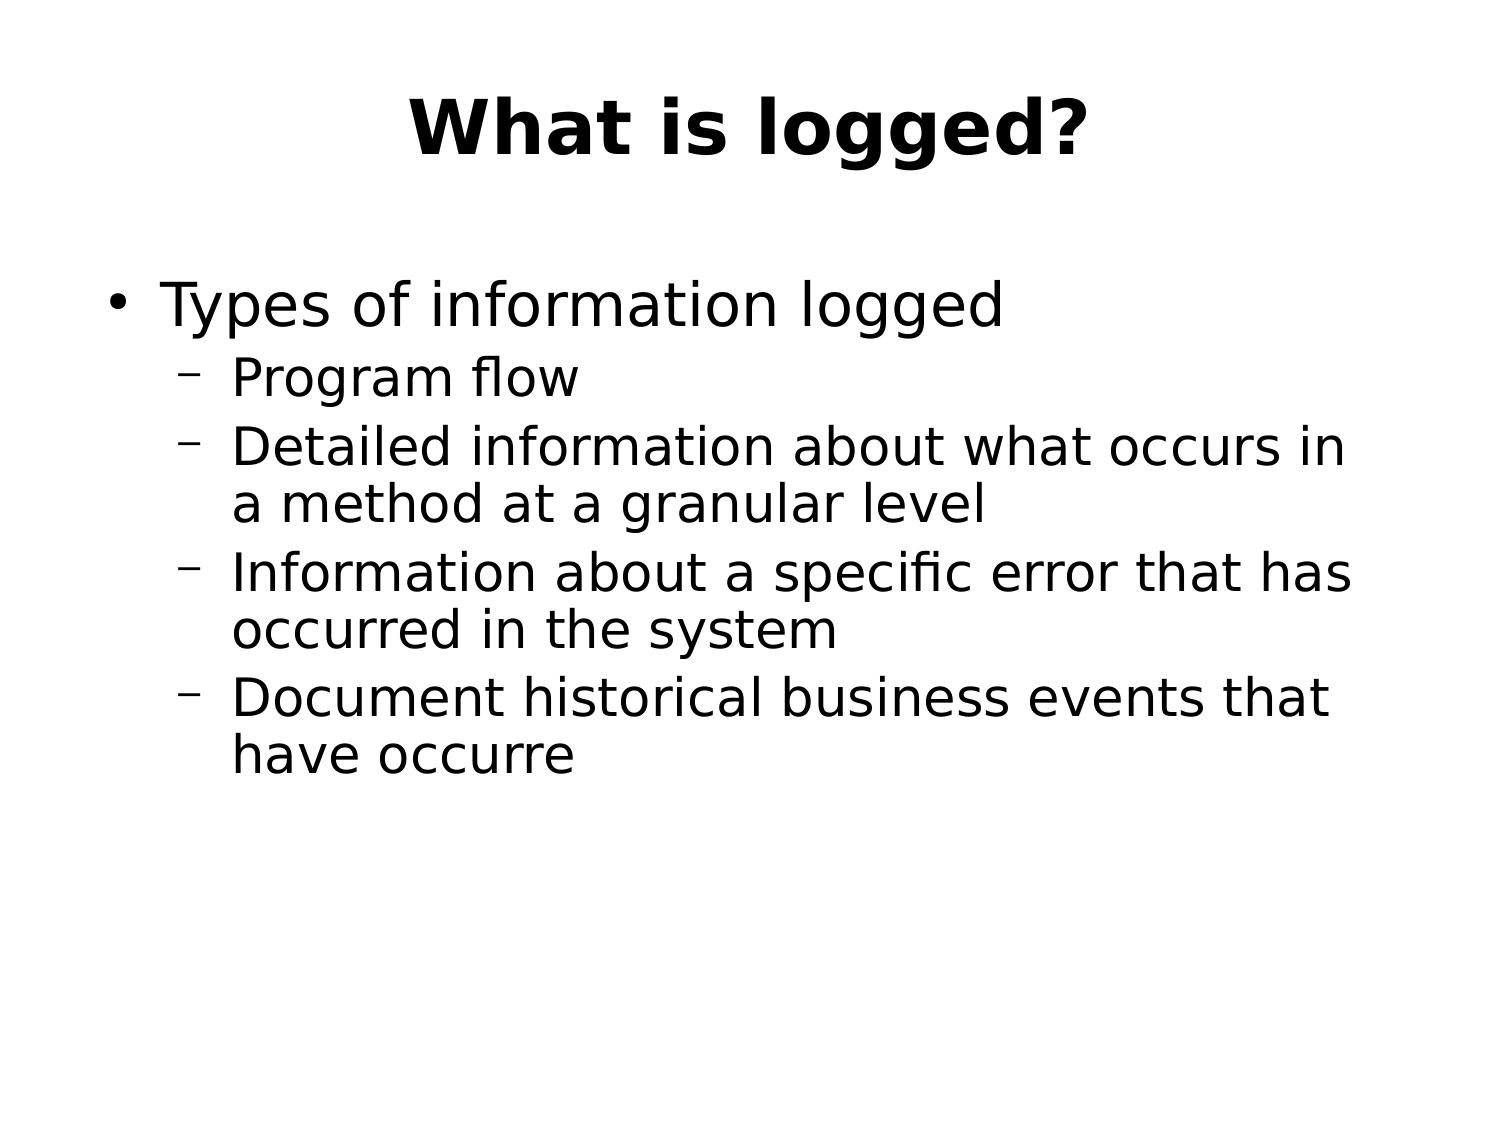

# What is logged?
Types of information logged
Program flow
Detailed information about what occurs in a method at a granular level
Information about a specific error that has occurred in the system
Document historical business events that have occurre